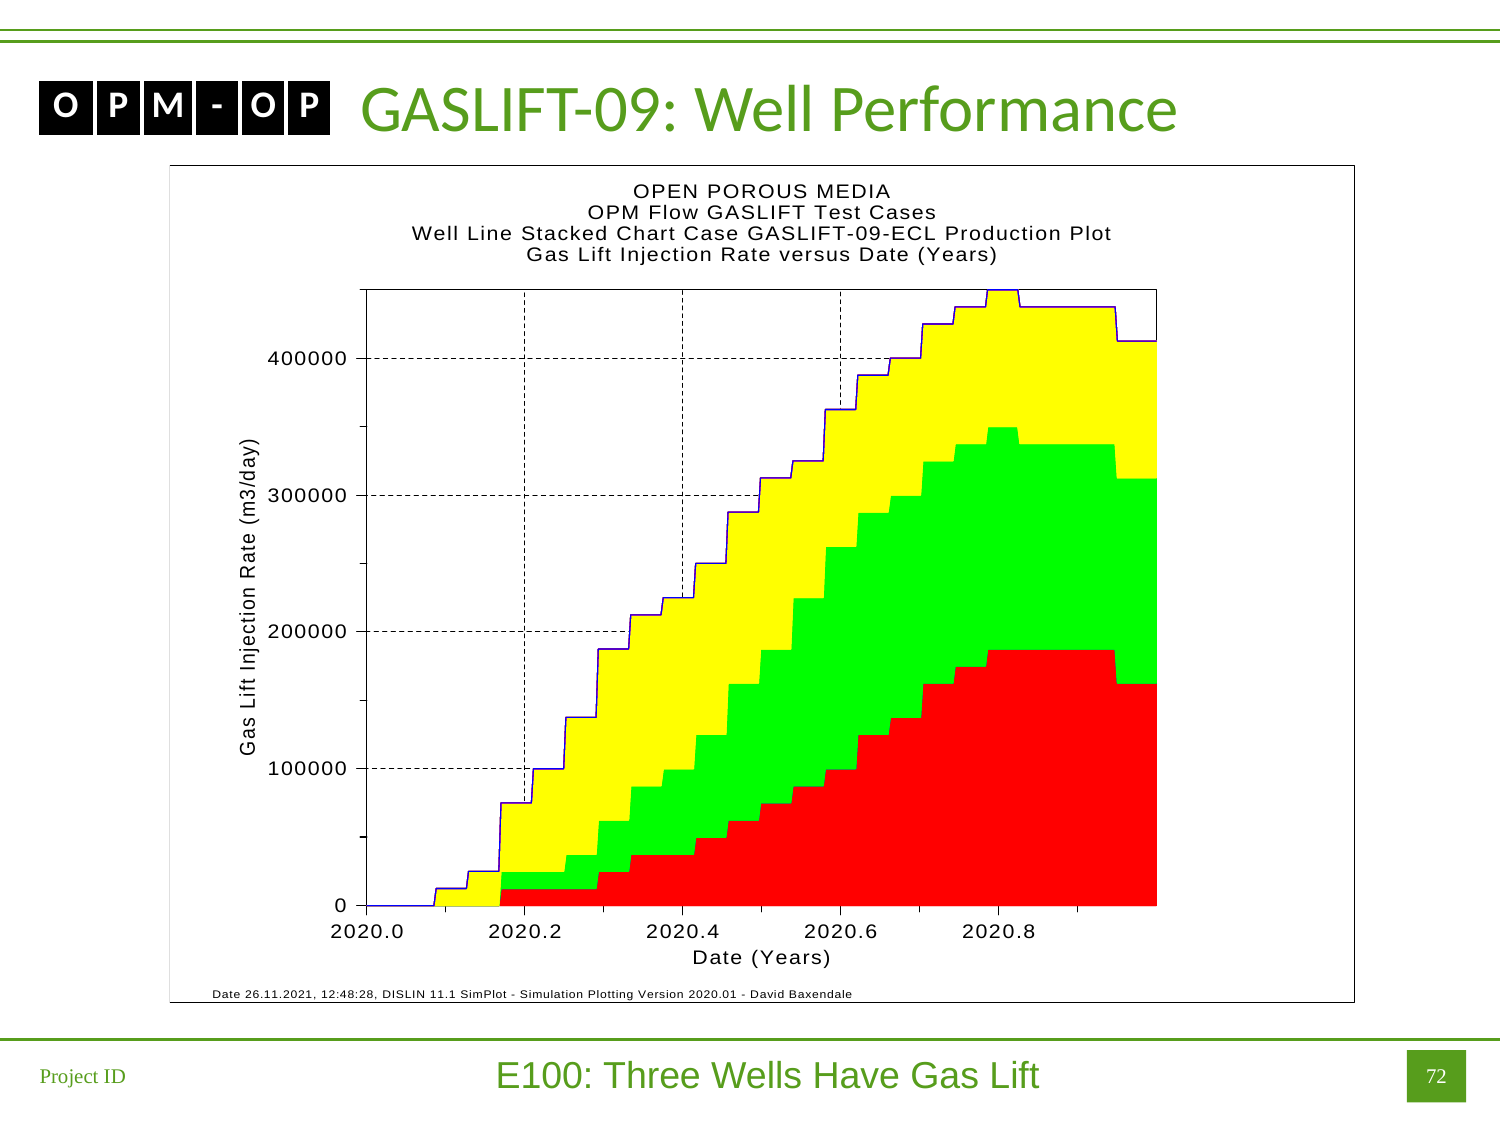

# GASLIFT-09: Well Performance
E100: Three Wells Have Gas Lift
Project ID
72